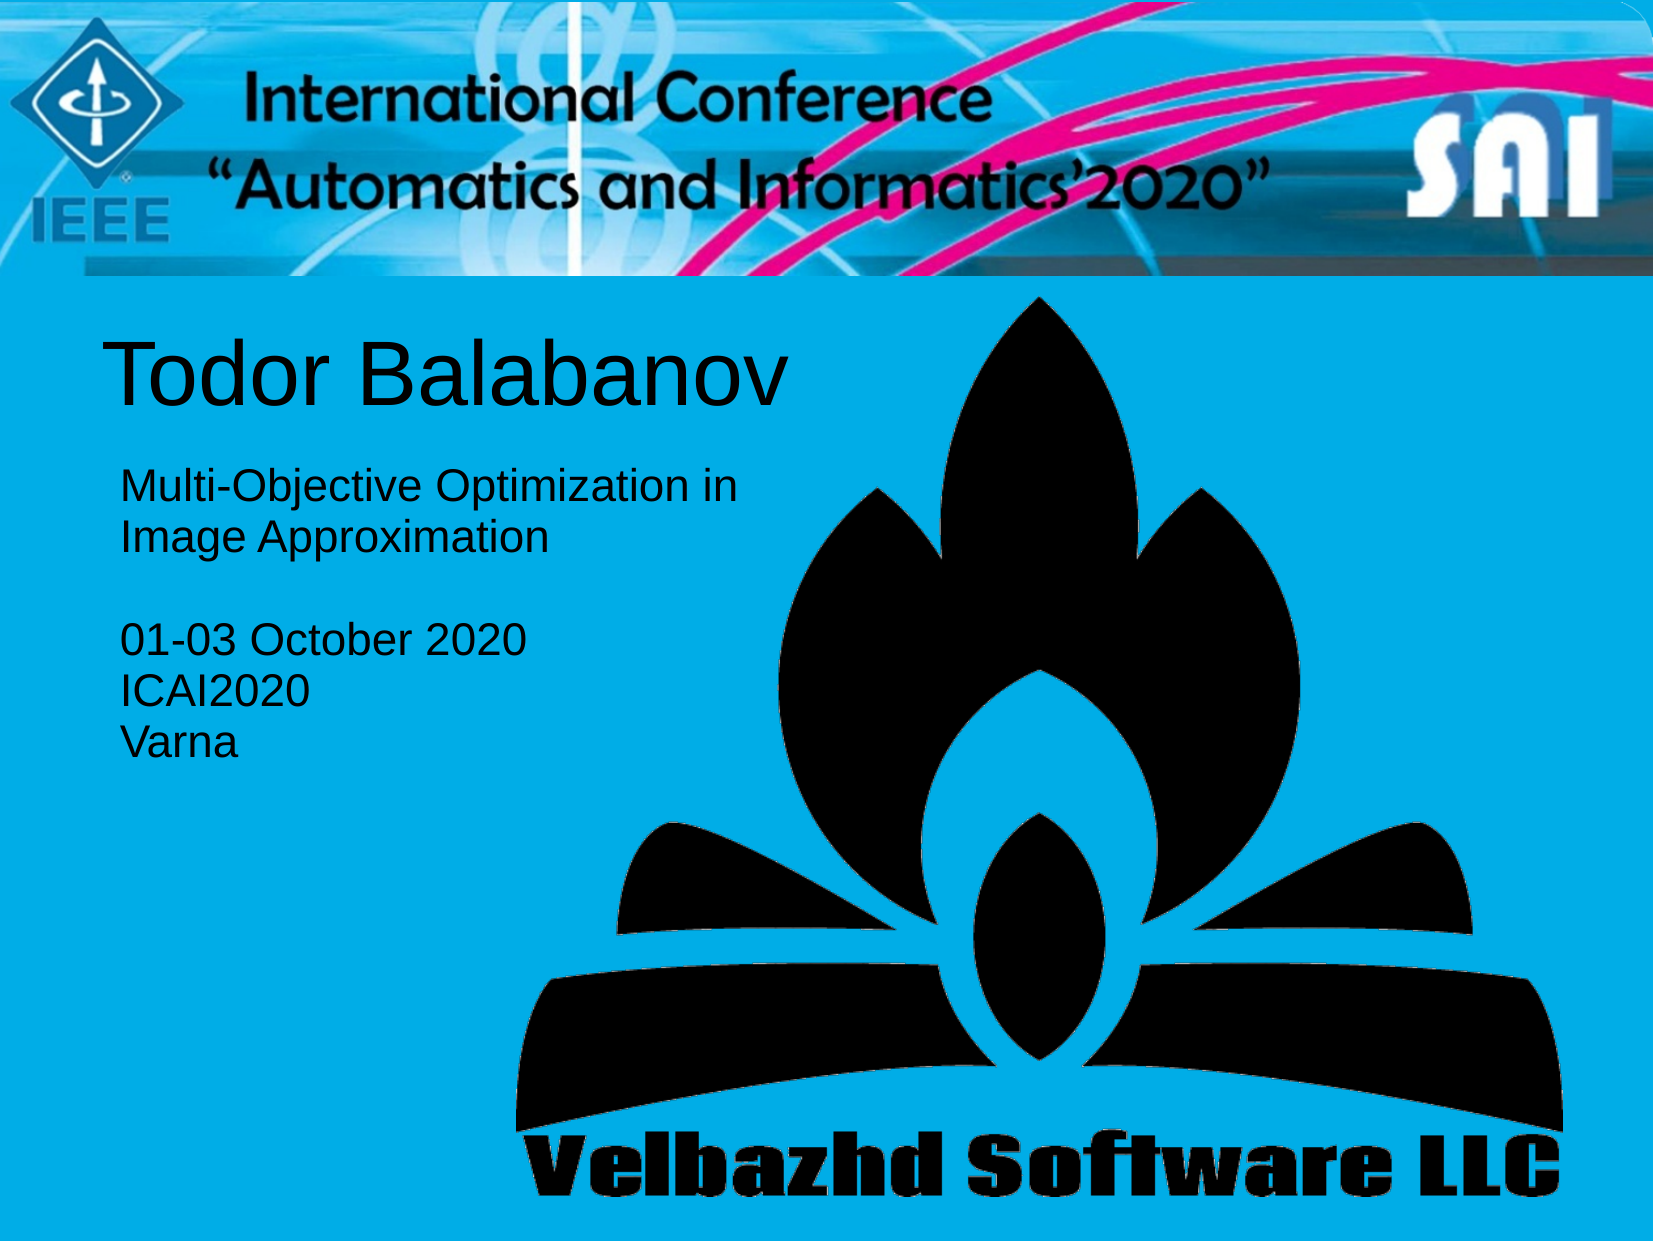

# Todor Balabanov
Multi-Objective Optimization in Image Approximation
01-03 October 2020
ICAI2020
Varna